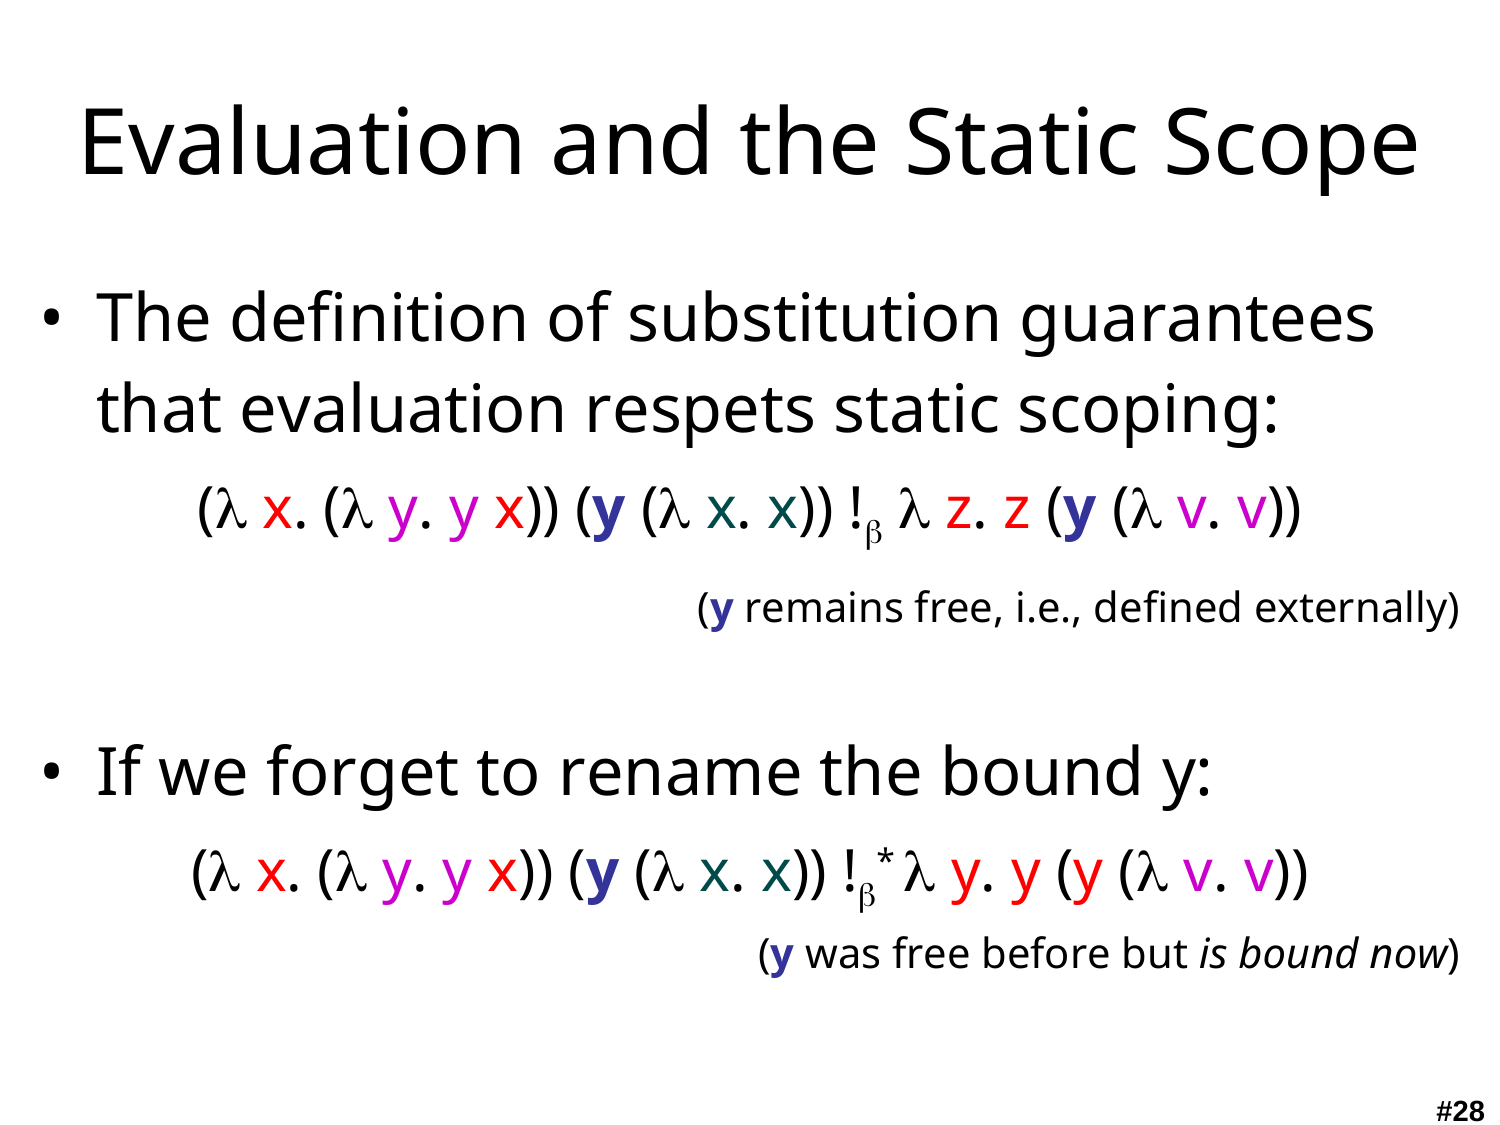

# Evaluation and the Static Scope
The definition of substitution guarantees that evaluation respets static scoping:
( x. ( y. y x)) (y ( x. x)) !  z. z (y ( v. v))
	(y remains free, i.e., defined externally)
If we forget to rename the bound y:
( x. ( y. y x)) (y ( x. x)) !*  y. y (y ( v. v))
(y was free before but is bound now)
28